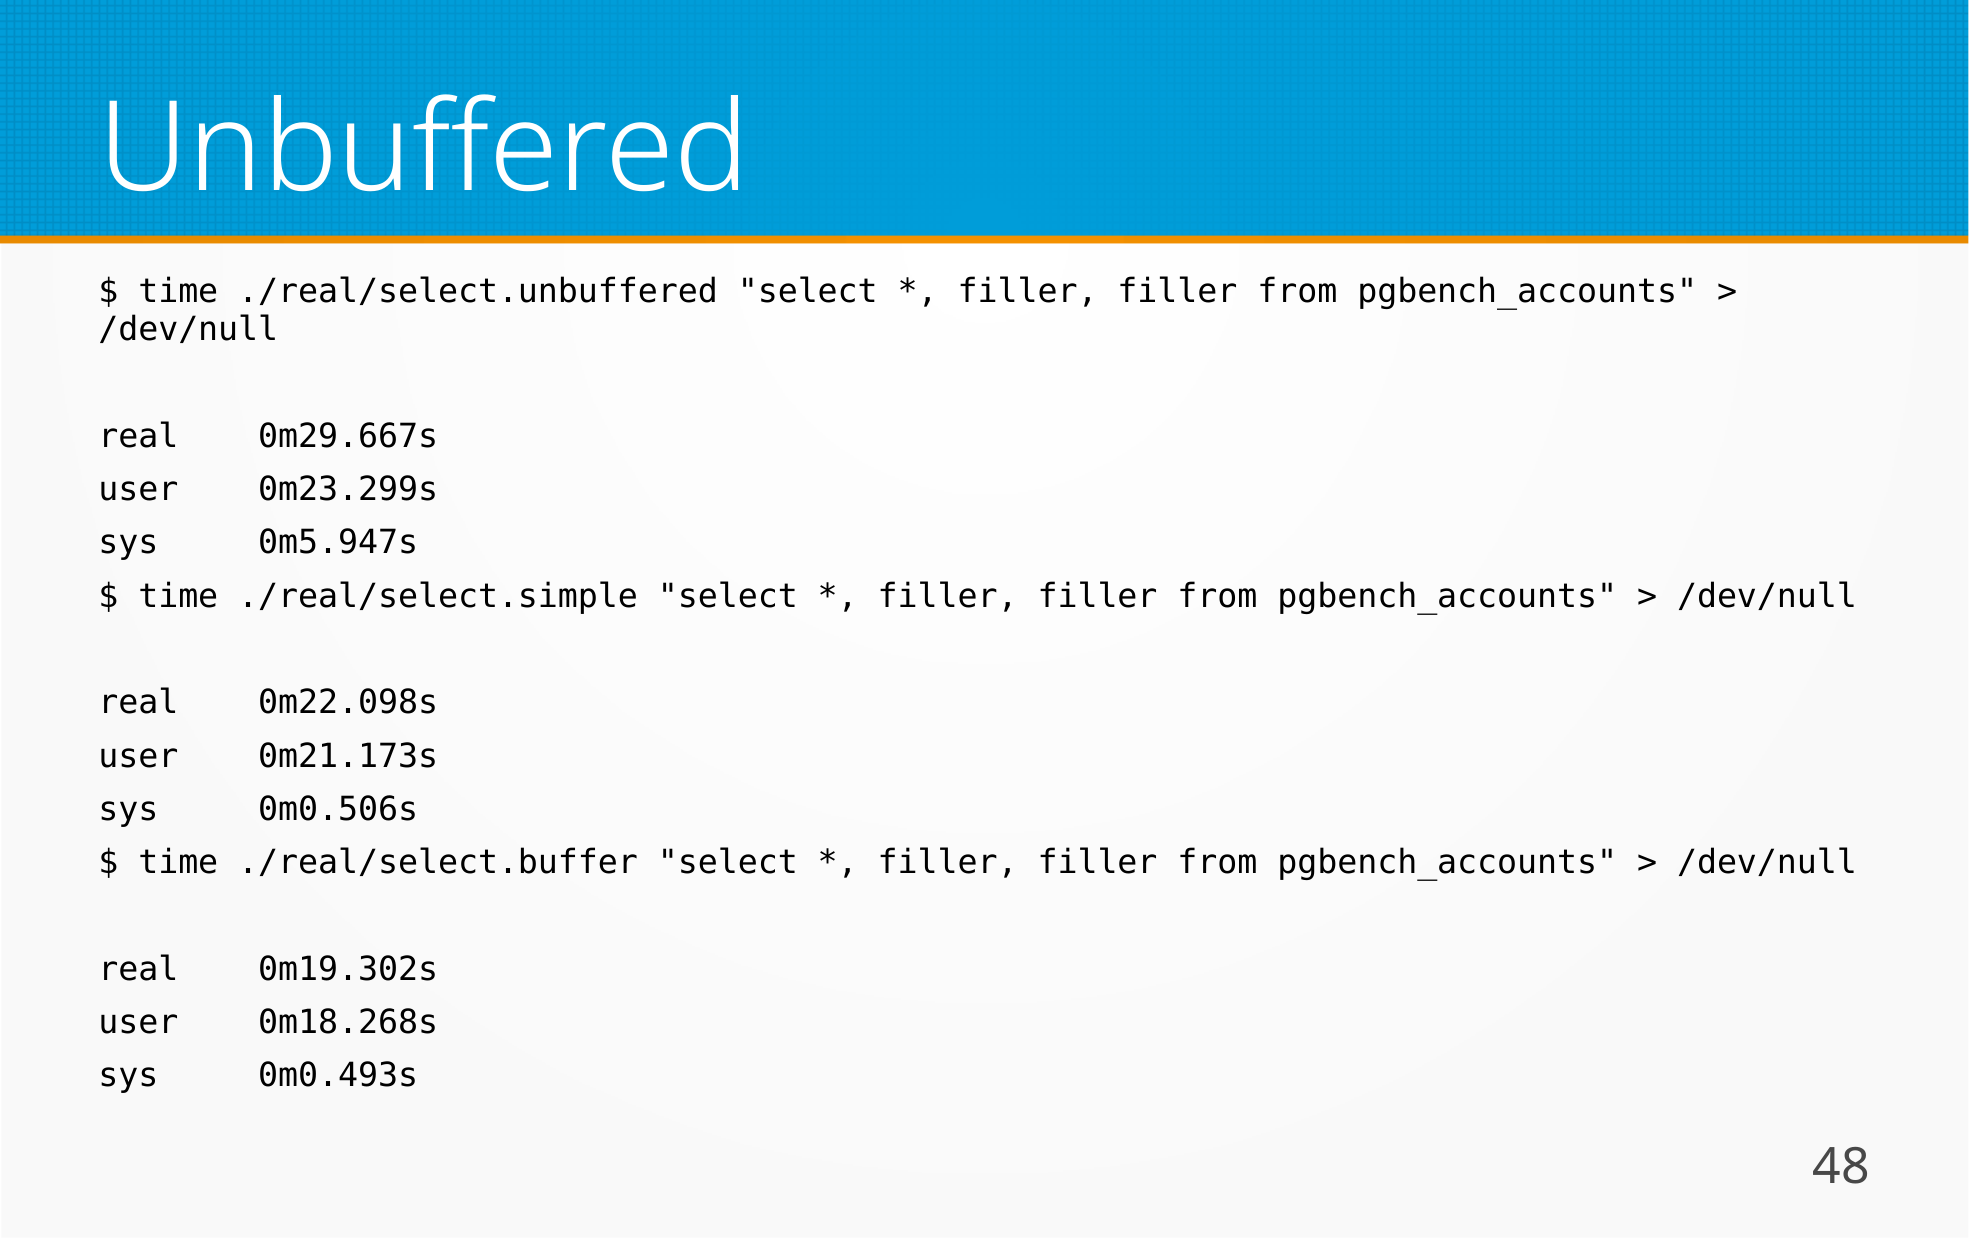

# Unbuffered
$ time ./real/select.unbuffered "select *, filler, filler from pgbench_accounts" > /dev/null
real 0m29.667s
user 0m23.299s
sys 0m5.947s
$ time ./real/select.simple "select *, filler, filler from pgbench_accounts" > /dev/null
real 0m22.098s
user 0m21.173s
sys 0m0.506s
$ time ./real/select.buffer "select *, filler, filler from pgbench_accounts" > /dev/null
real 0m19.302s
user 0m18.268s
sys 0m0.493s
48